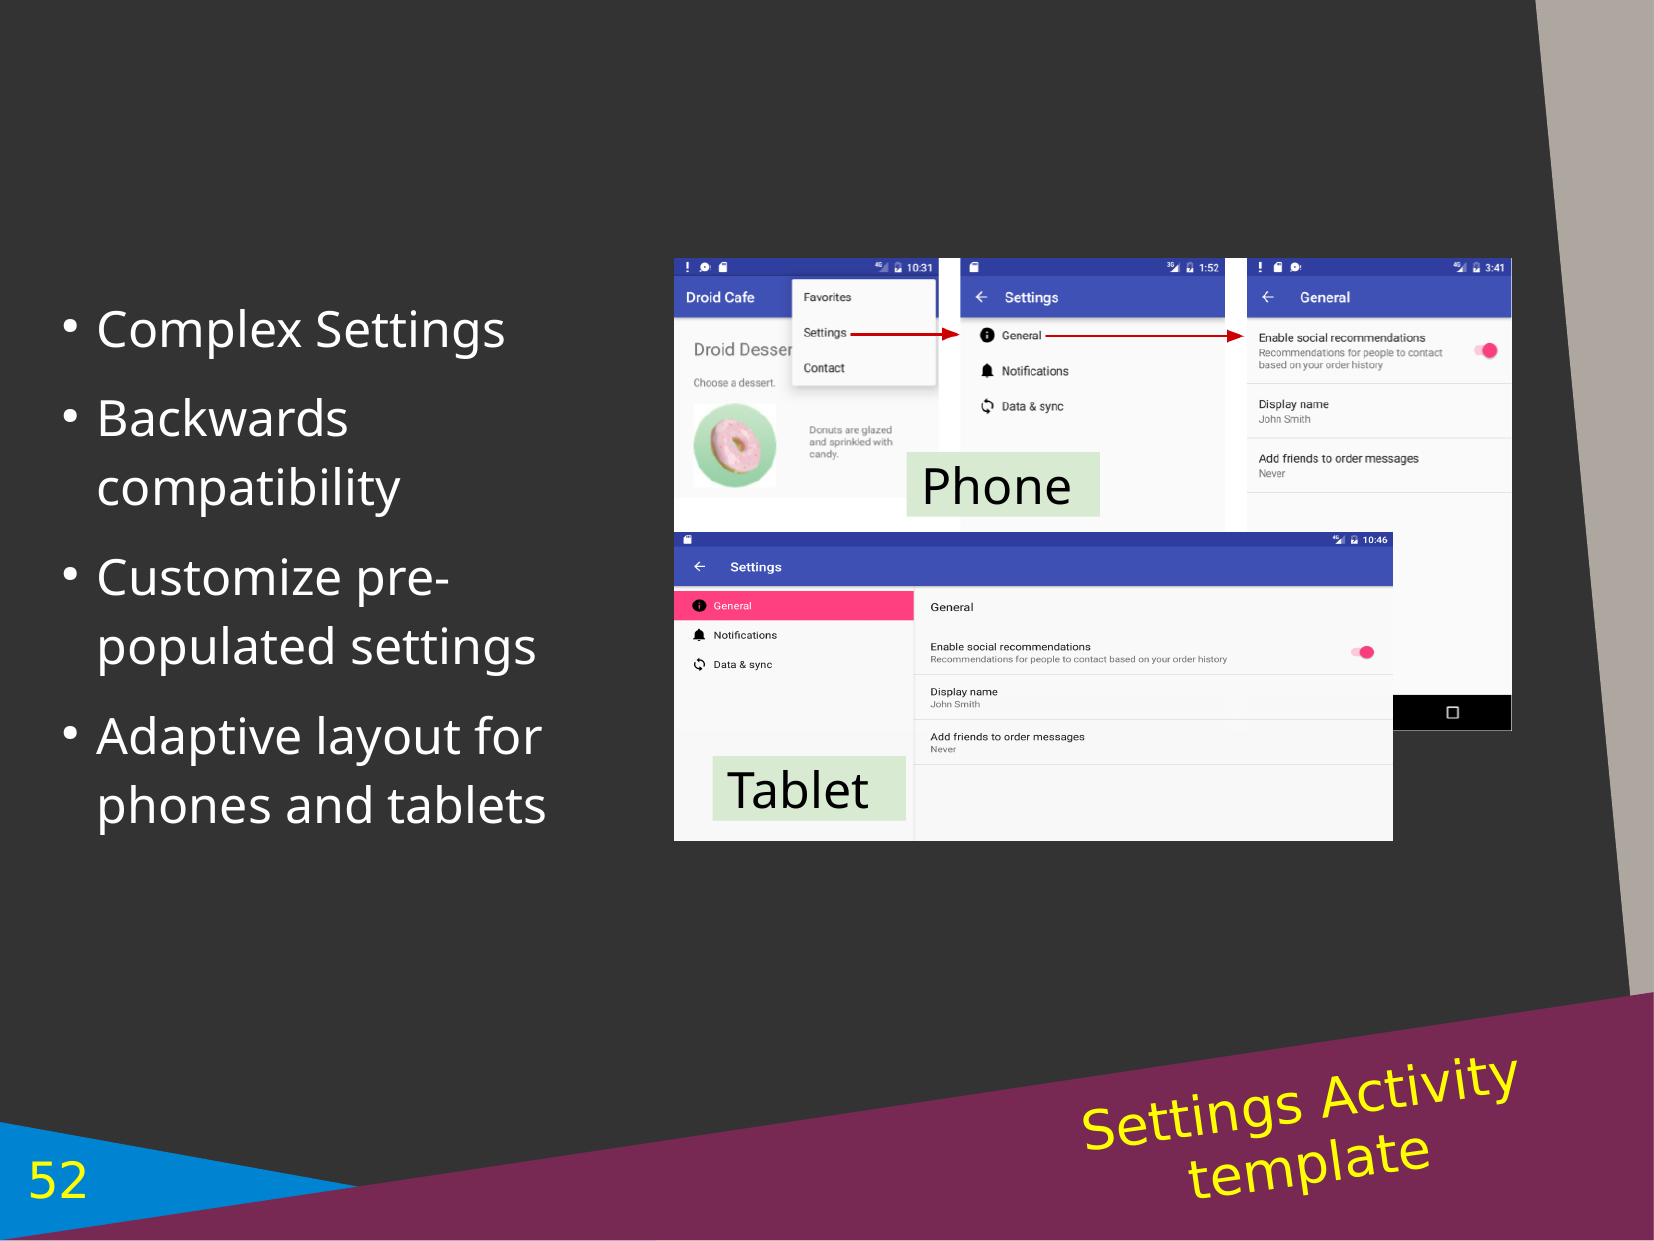

Complex Settings
Backwards compatibility
Customize pre-populated settings
Adaptive layout for phones and tablets
Phone
Tablet
# Settings Activity template
52